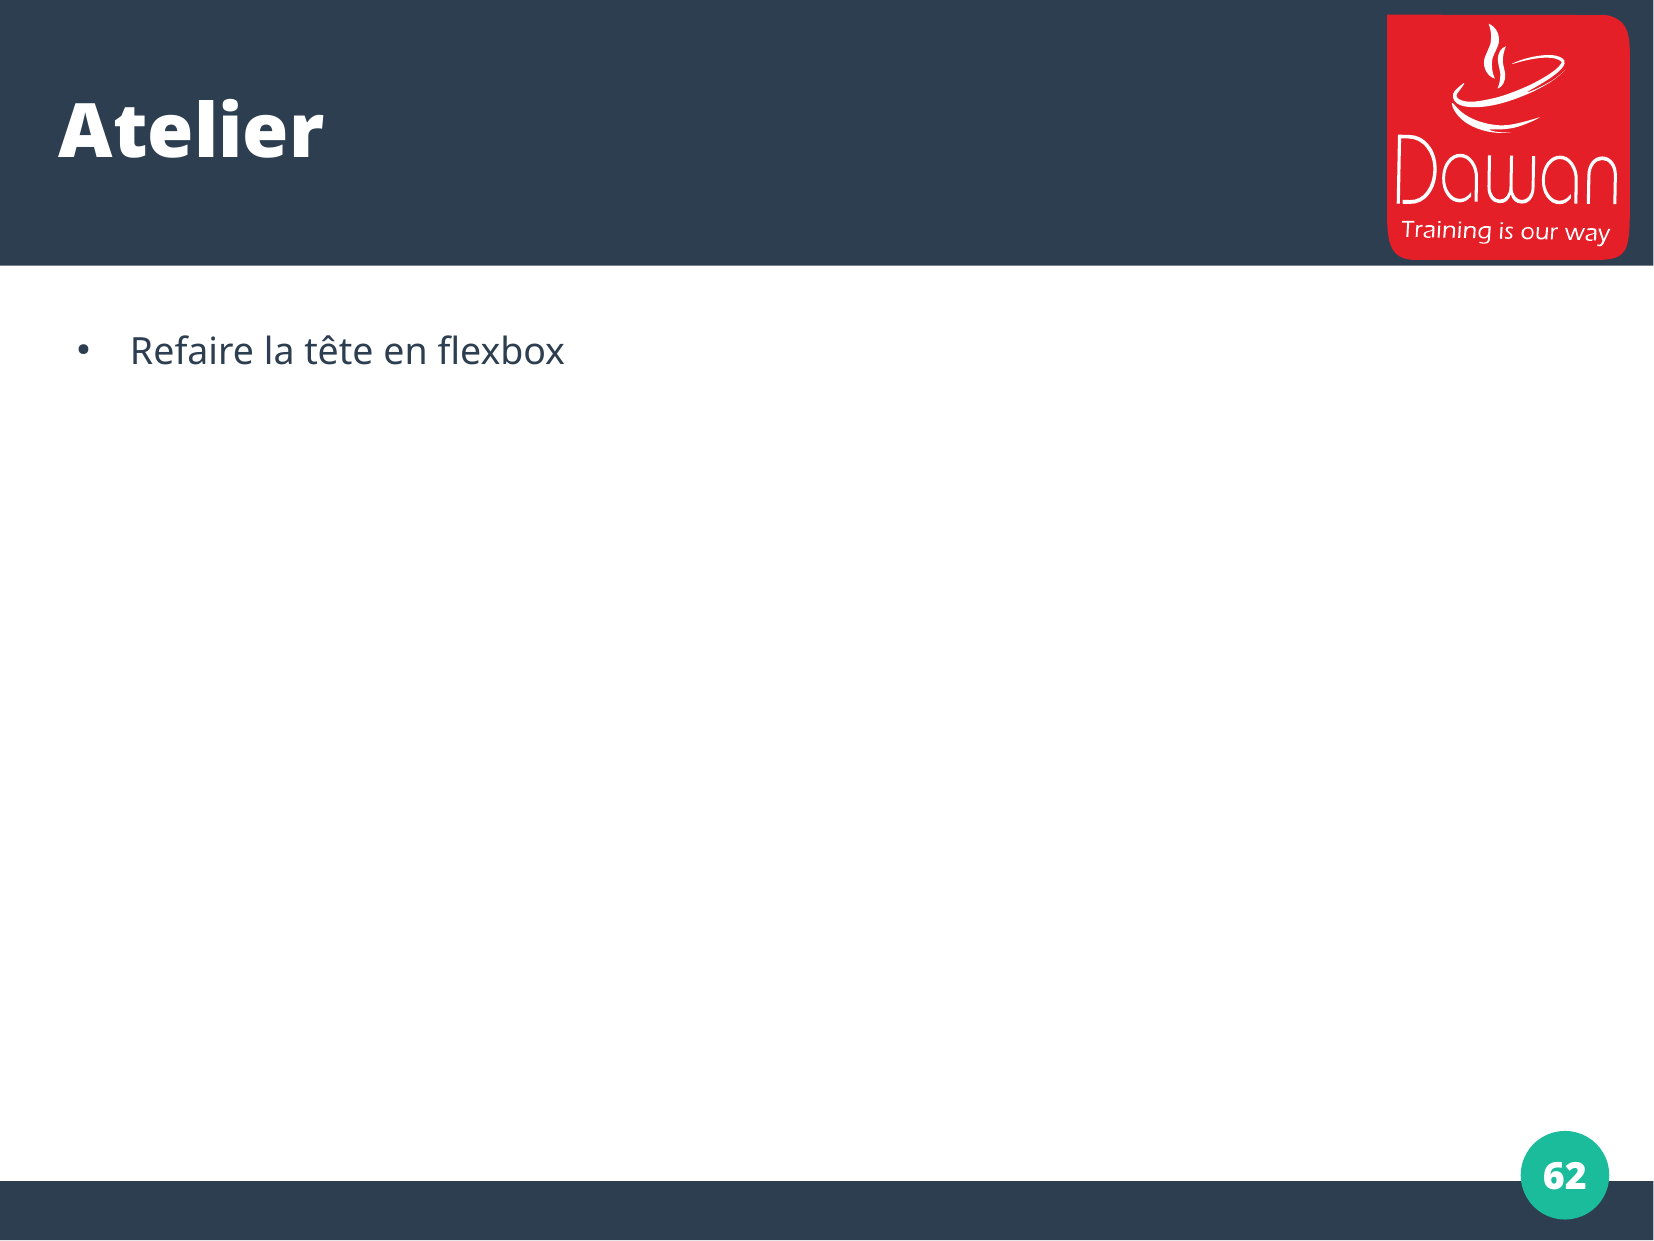

# Atelier
Refaire la tête en flexbox
62